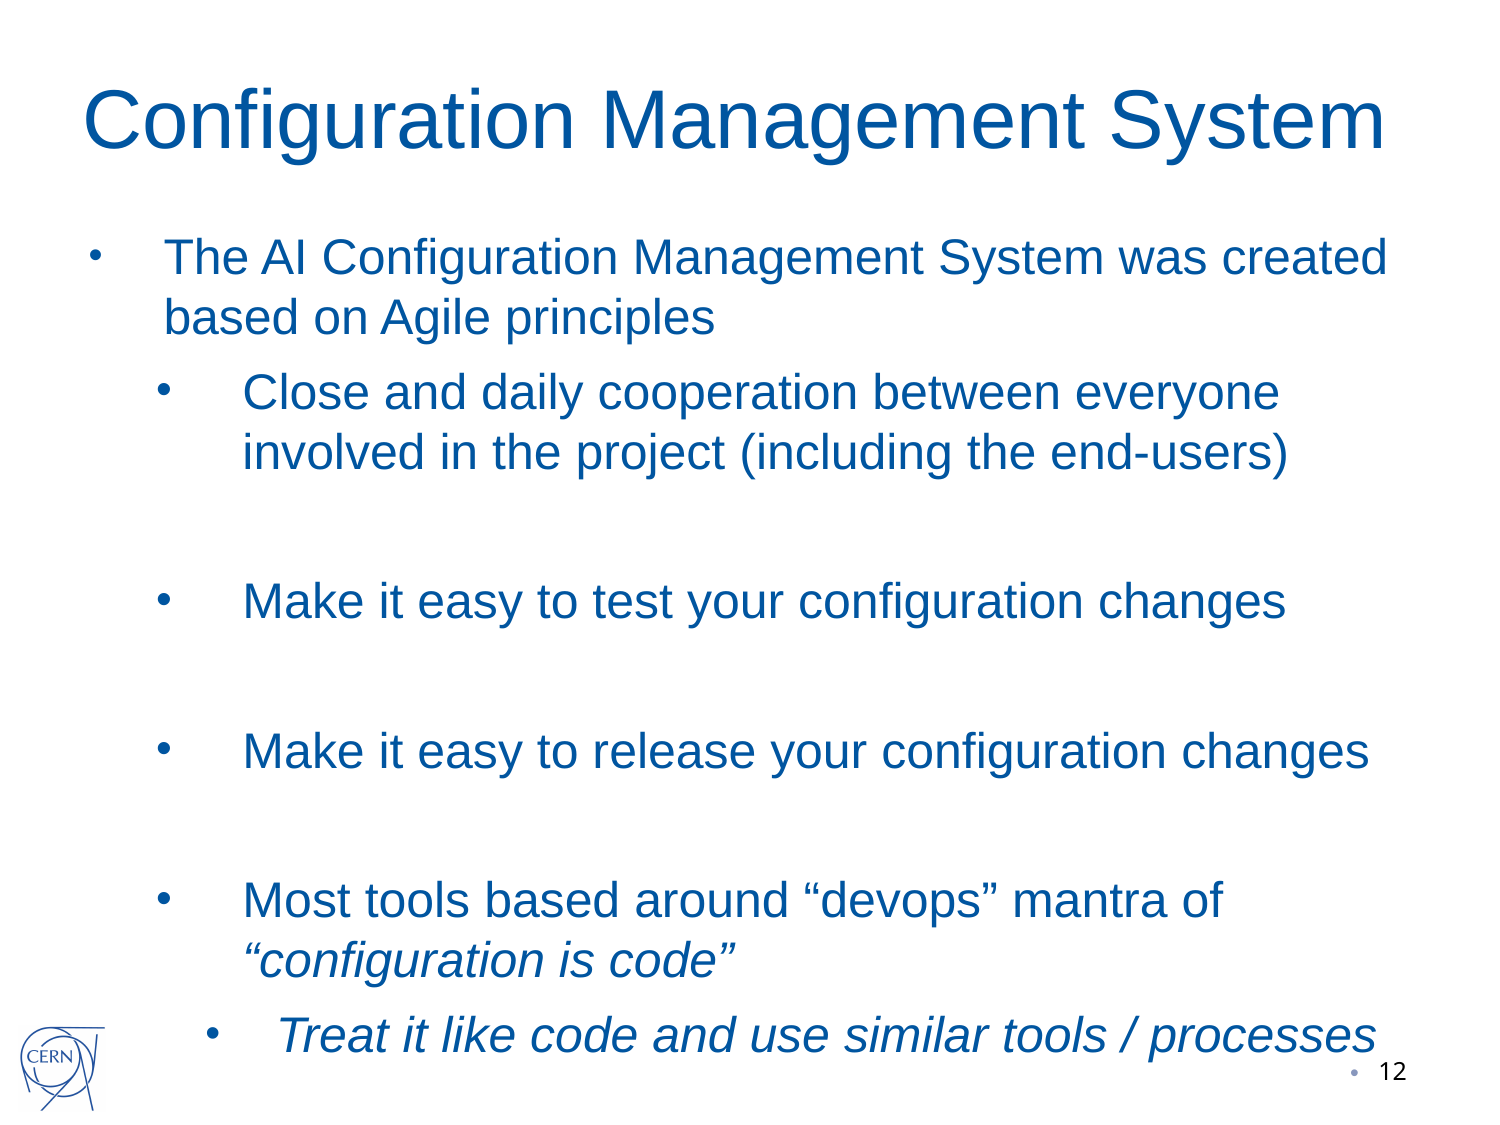

# Configuration Management System
The AI Configuration Management System was created based on Agile principles
Close and daily cooperation between everyone involved in the project (including the end-users)
Make it easy to test your configuration changes
Make it easy to release your configuration changes
Most tools based around “devops” mantra of “configuration is code”
Treat it like code and use similar tools / processes